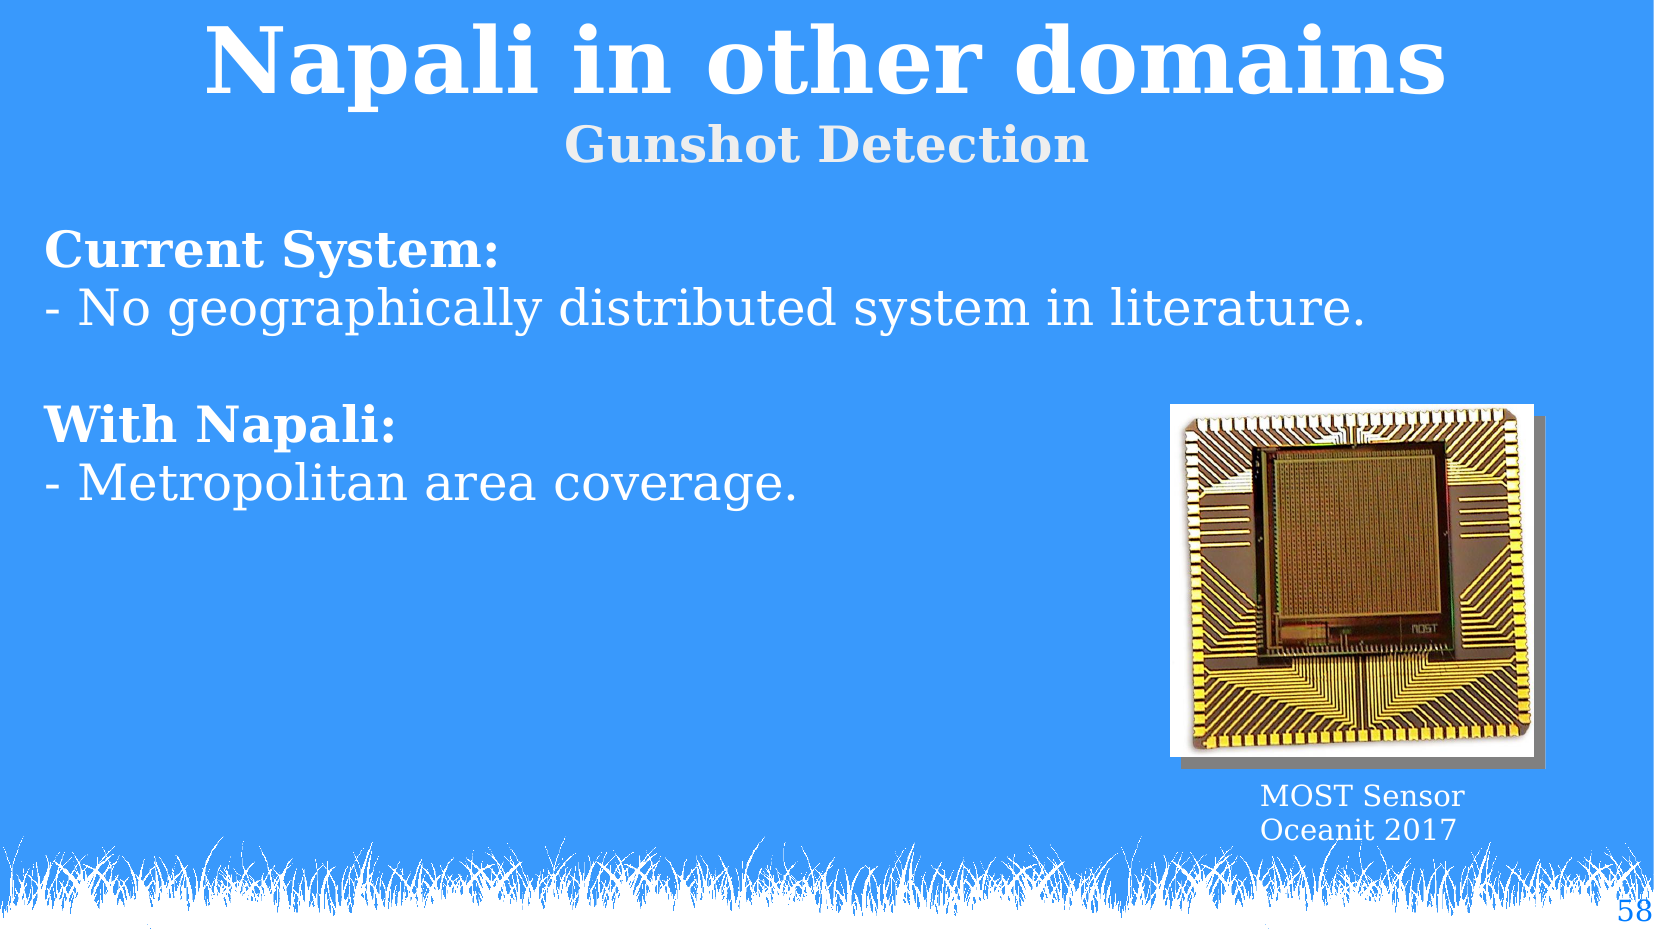

# Napali in other domains Gunshot Detection
Current System:
- No geographically distributed system in literature.
With Napali:
- Metropolitan area coverage.
MOST Sensor
Oceanit 2017
58